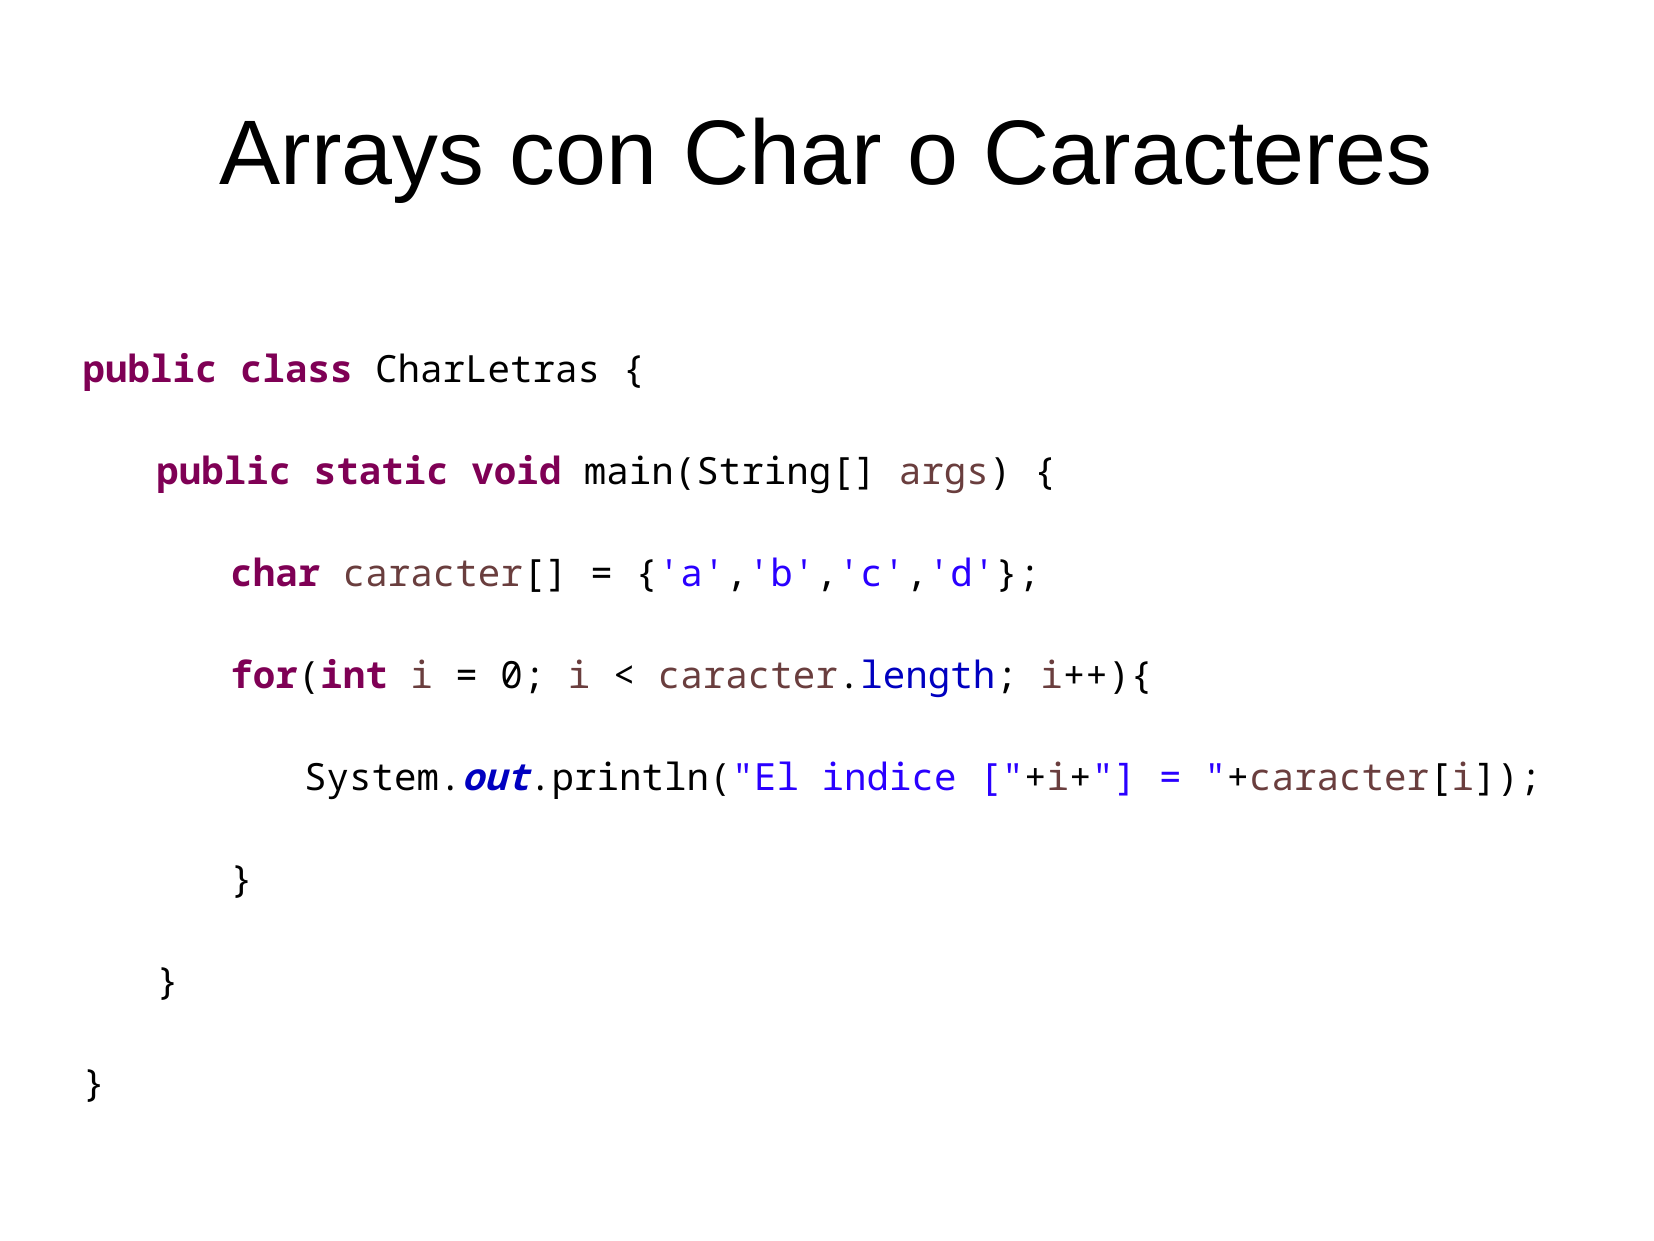

# Arrays con Char o Caracteres
public class CharLetras {
	public static void main(String[] args) {
		char caracter[] = {'a','b','c','d'};
		for(int i = 0; i < caracter.length; i++){
			System.out.println("El indice ["+i+"] = "+caracter[i]);
		}
	}
}